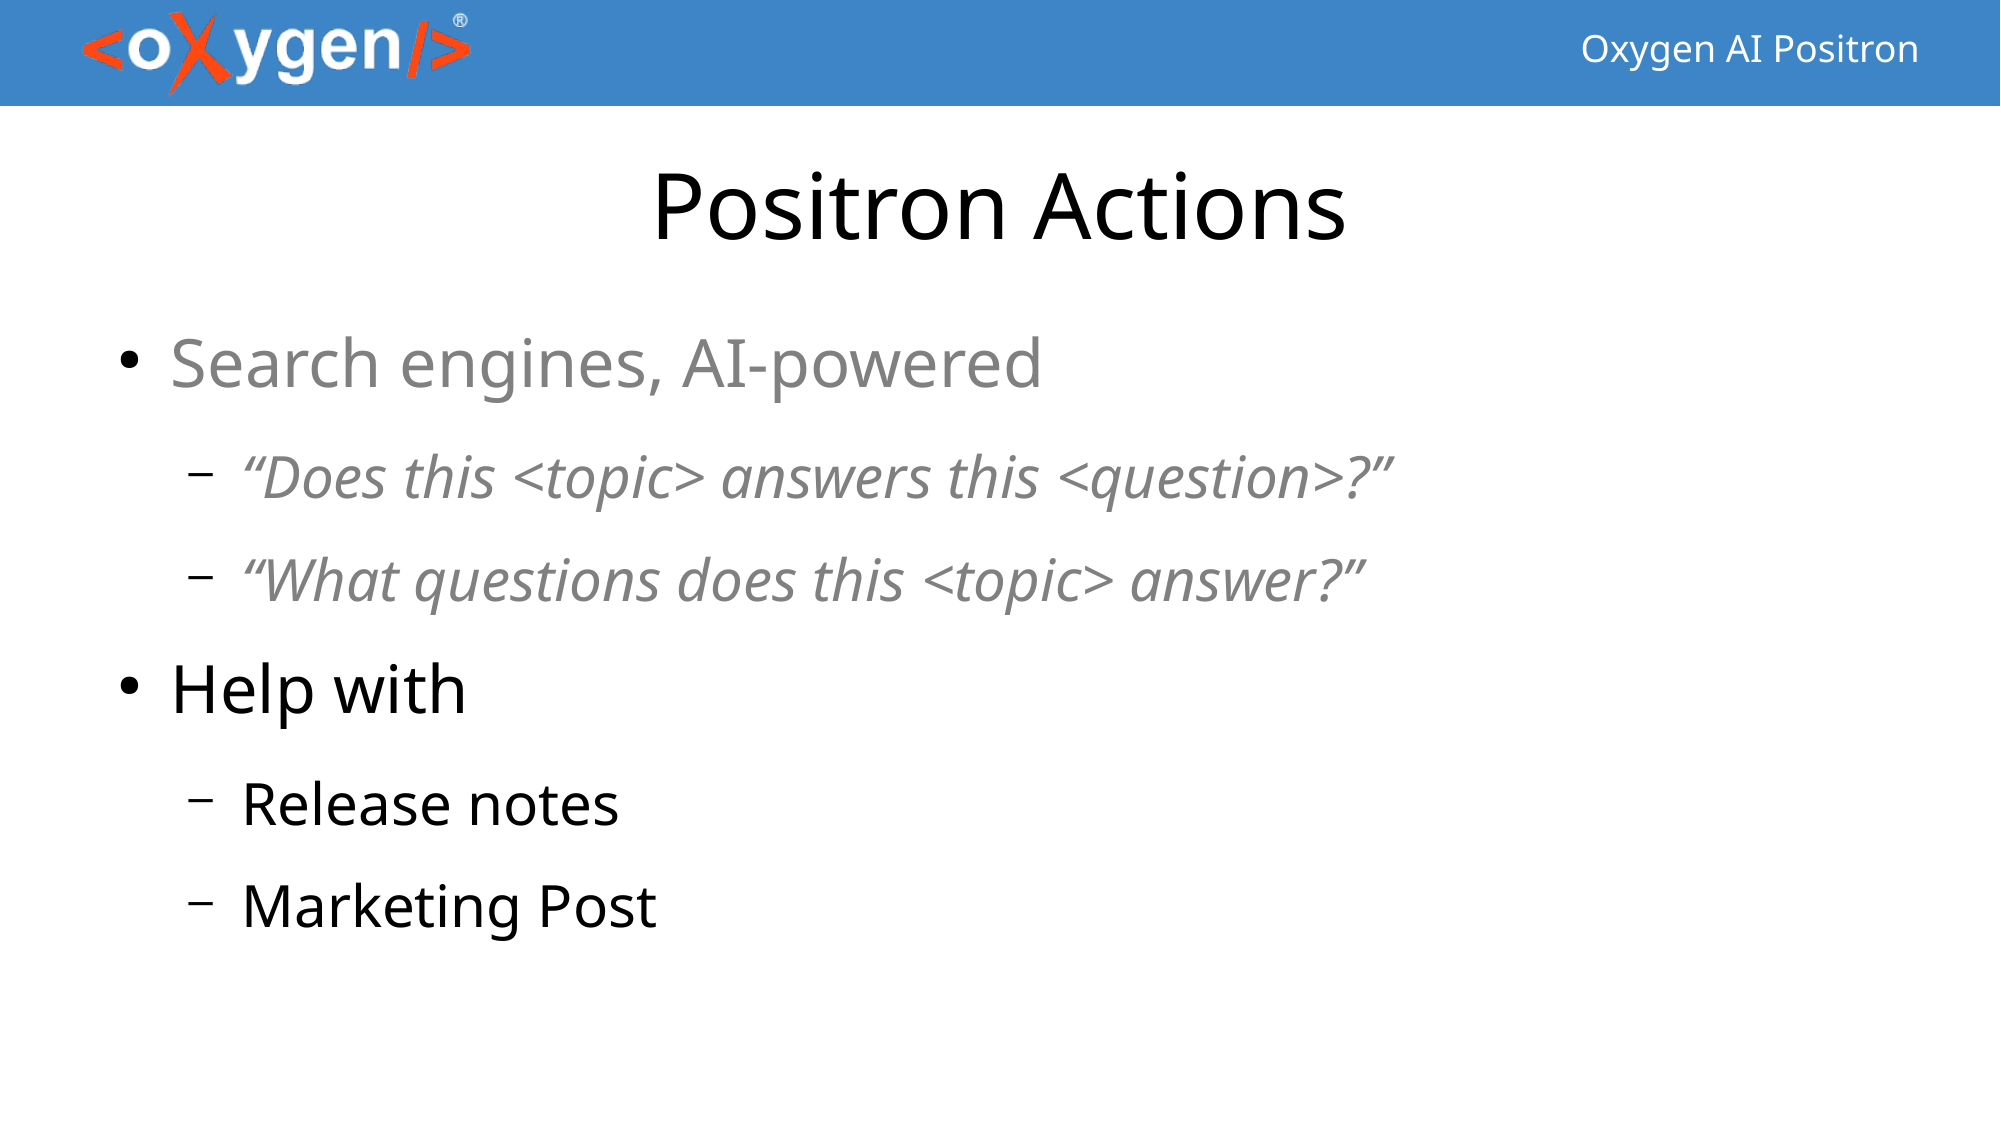

# Positron Actions
Search engines, AI-powered
“Does this <topic> answers this <question>?”
“What questions does this <topic> answer?”
Help with
Release notes
Marketing Post